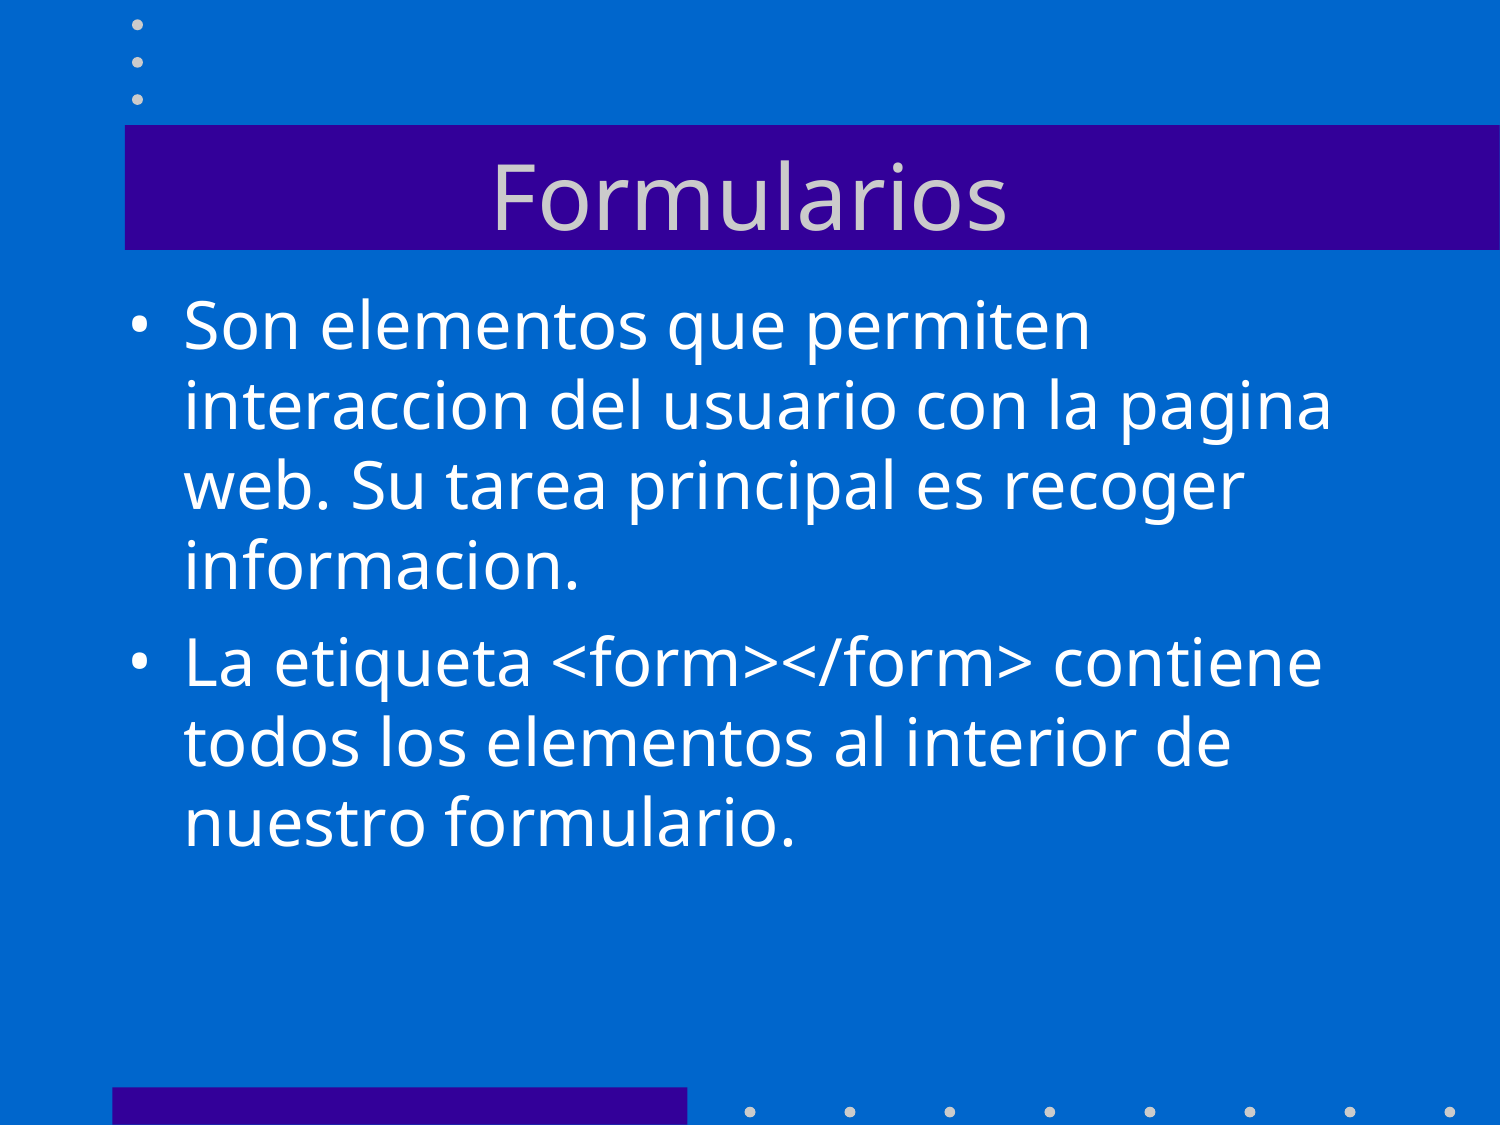

# Formularios
Son elementos que permiten interaccion del usuario con la pagina web. Su tarea principal es recoger informacion.
La etiqueta <form></form> contiene todos los elementos al interior de nuestro formulario.